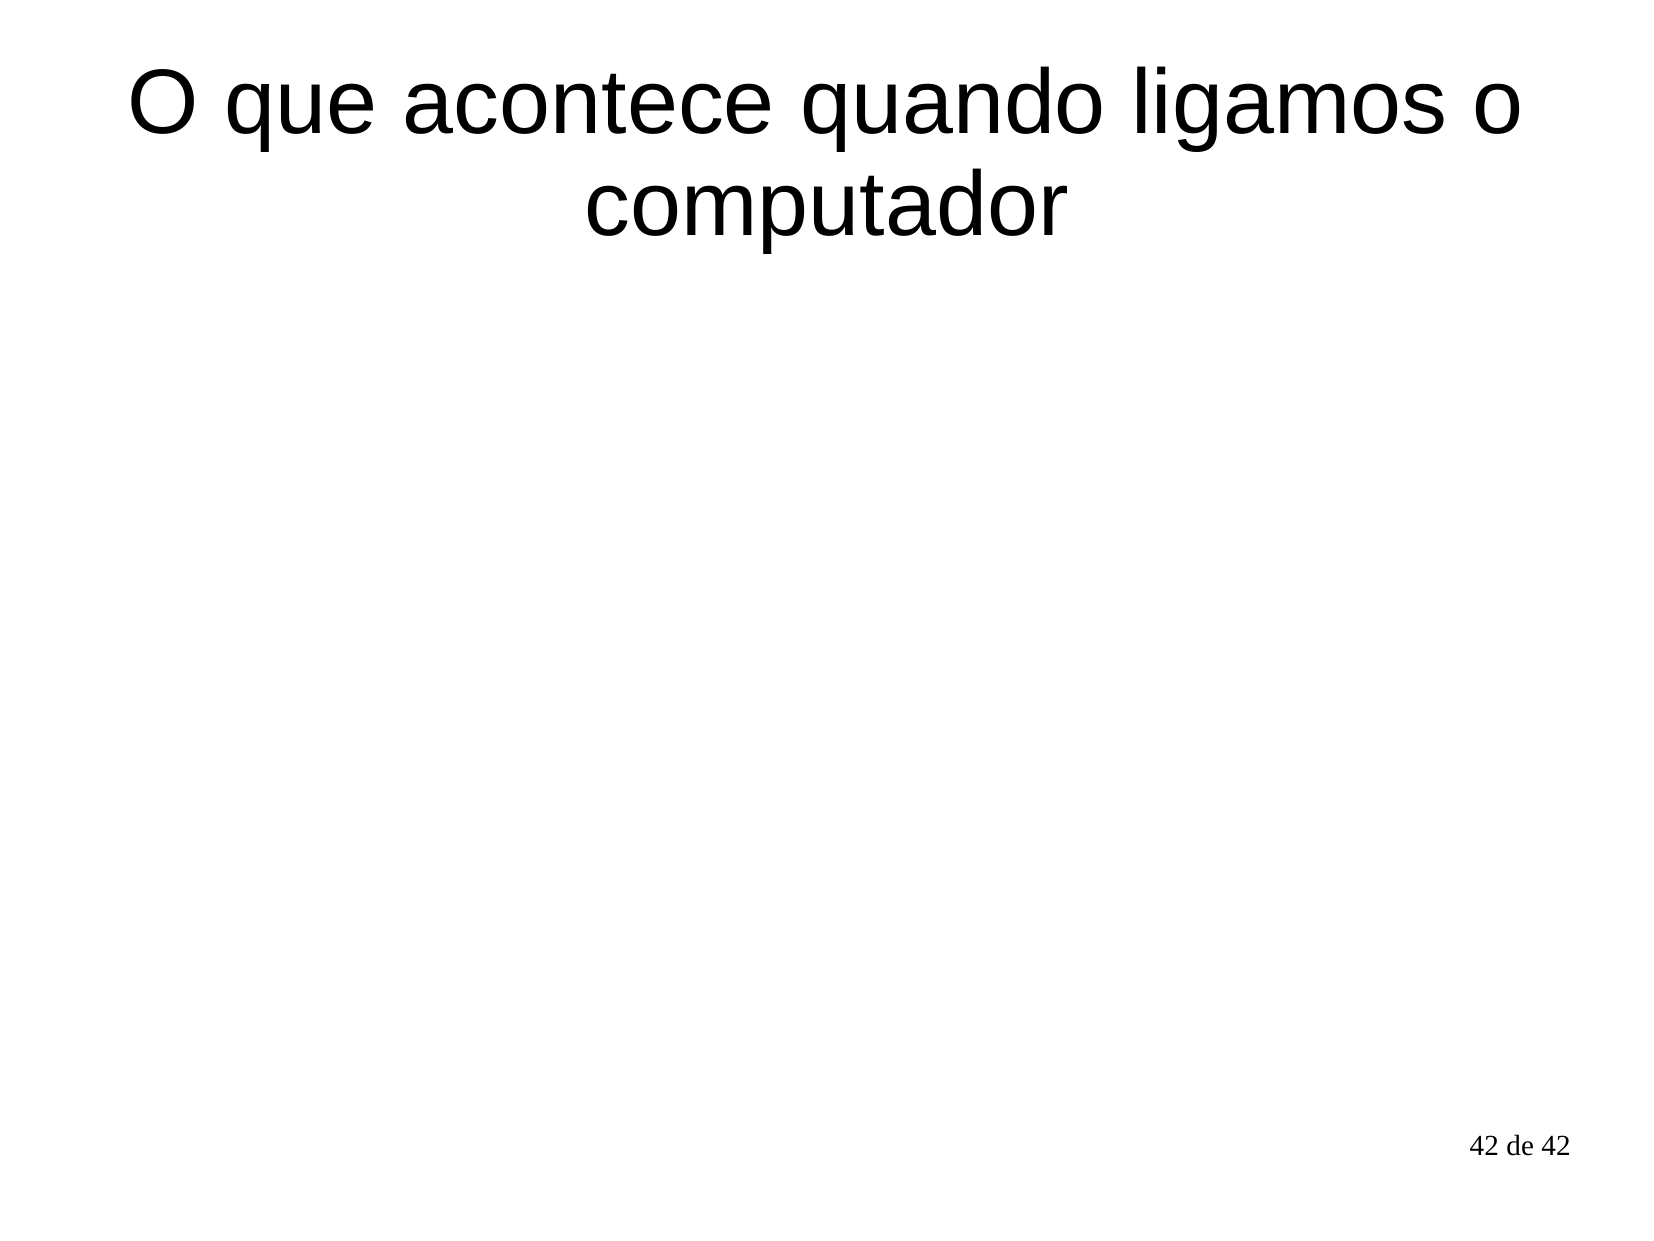

# O que acontece quando ligamos o computador
42